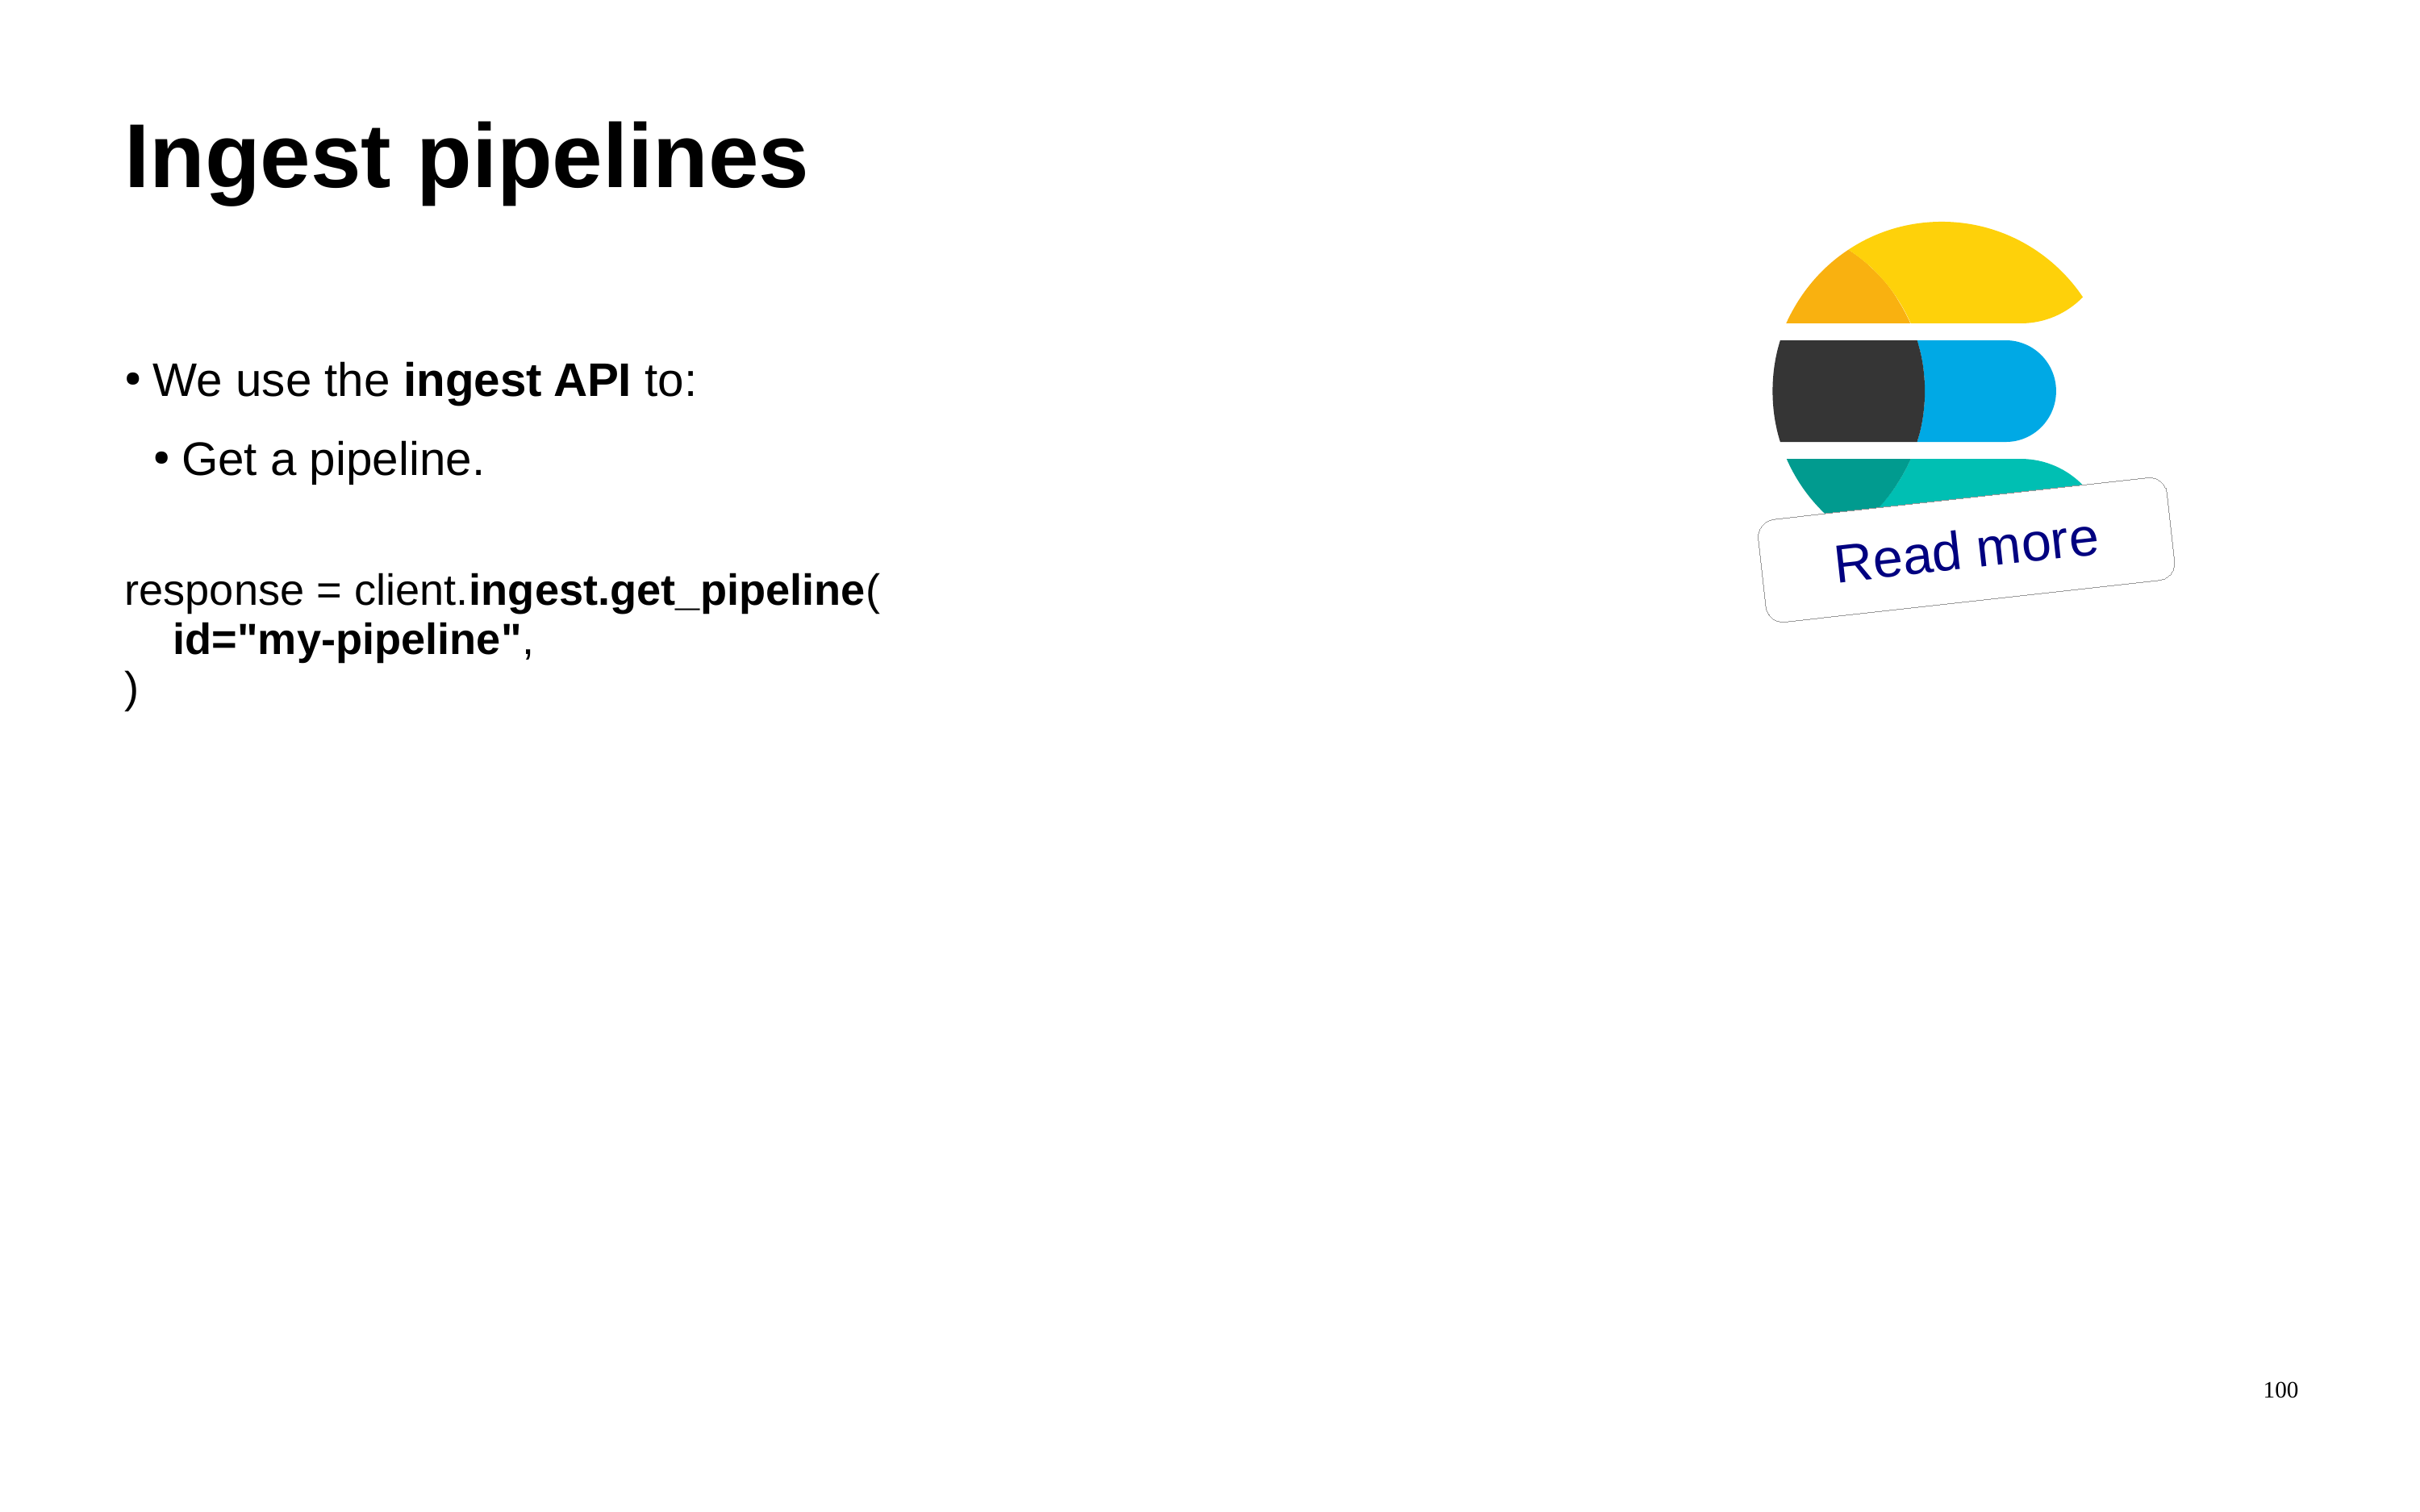

Ingest pipelines
We use the ingest API to:
Get a pipeline.
Read more
response = client.ingest.get_pipeline(
 id="my-pipeline",
)
100